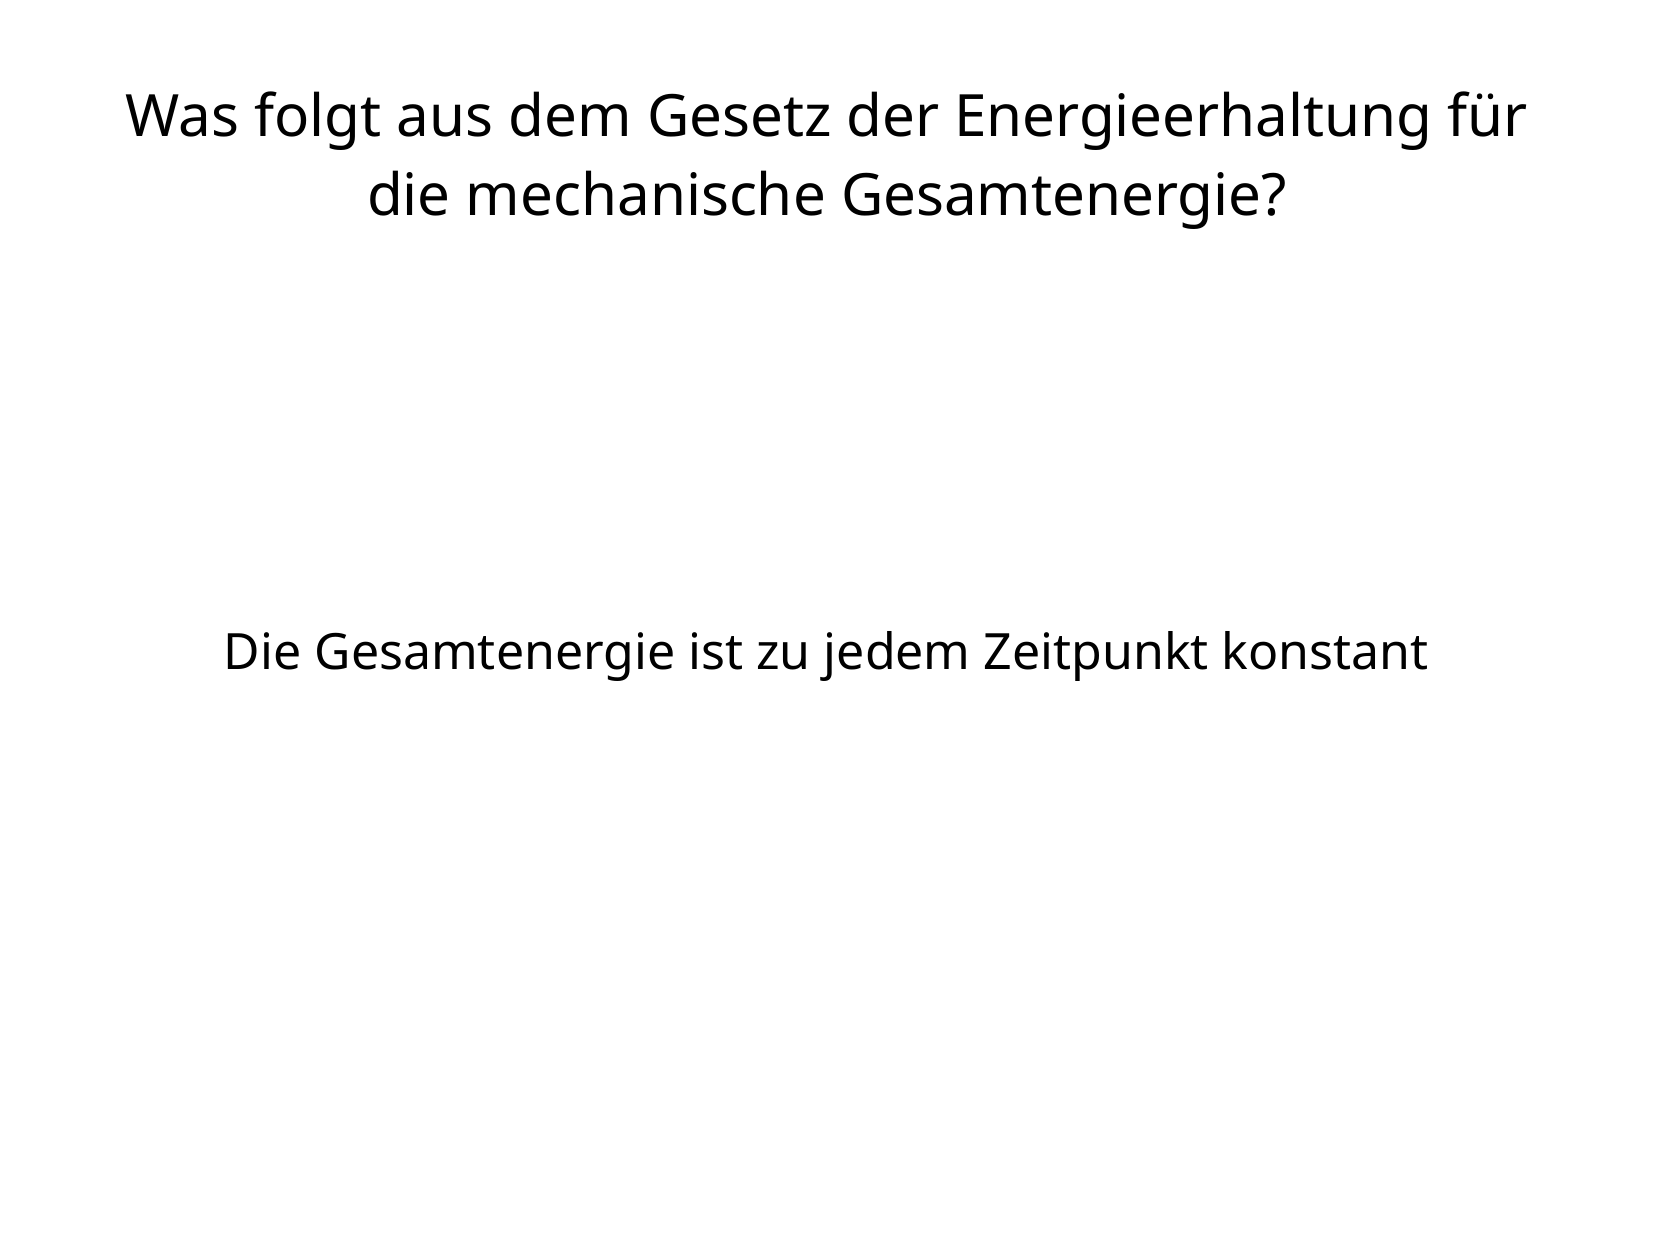

# Was folgt aus dem Gesetz der Energieerhaltung für die mechanische Gesamtenergie?
Die Gesamtenergie ist zu jedem Zeitpunkt konstant